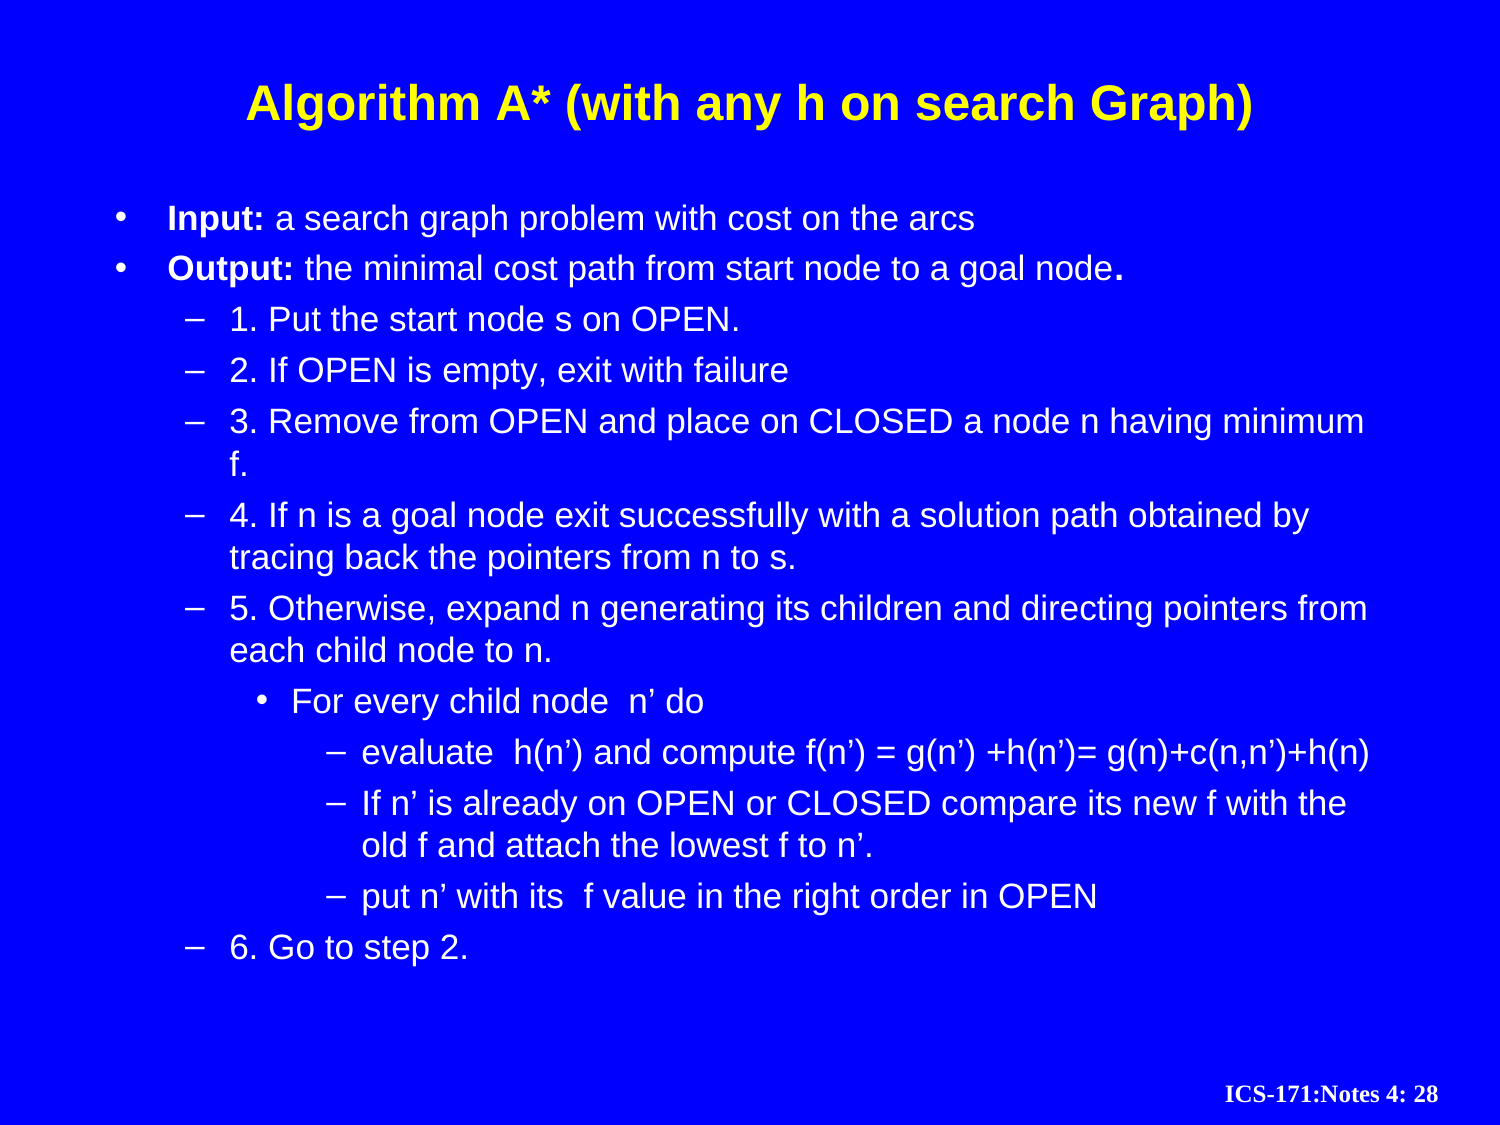

# Algorithm A* (with any h on search Graph)
Input: a search graph problem with cost on the arcs
Output: the minimal cost path from start node to a goal node.
1. Put the start node s on OPEN.
2. If OPEN is empty, exit with failure
3. Remove from OPEN and place on CLOSED a node n having minimum f.
4. If n is a goal node exit successfully with a solution path obtained by tracing back the pointers from n to s.
5. Otherwise, expand n generating its children and directing pointers from each child node to n.
For every child node n’ do
evaluate h(n’) and compute f(n’) = g(n’) +h(n’)= g(n)+c(n,n’)+h(n)
If n’ is already on OPEN or CLOSED compare its new f with the old f and attach the lowest f to n’.
put n’ with its f value in the right order in OPEN
6. Go to step 2.